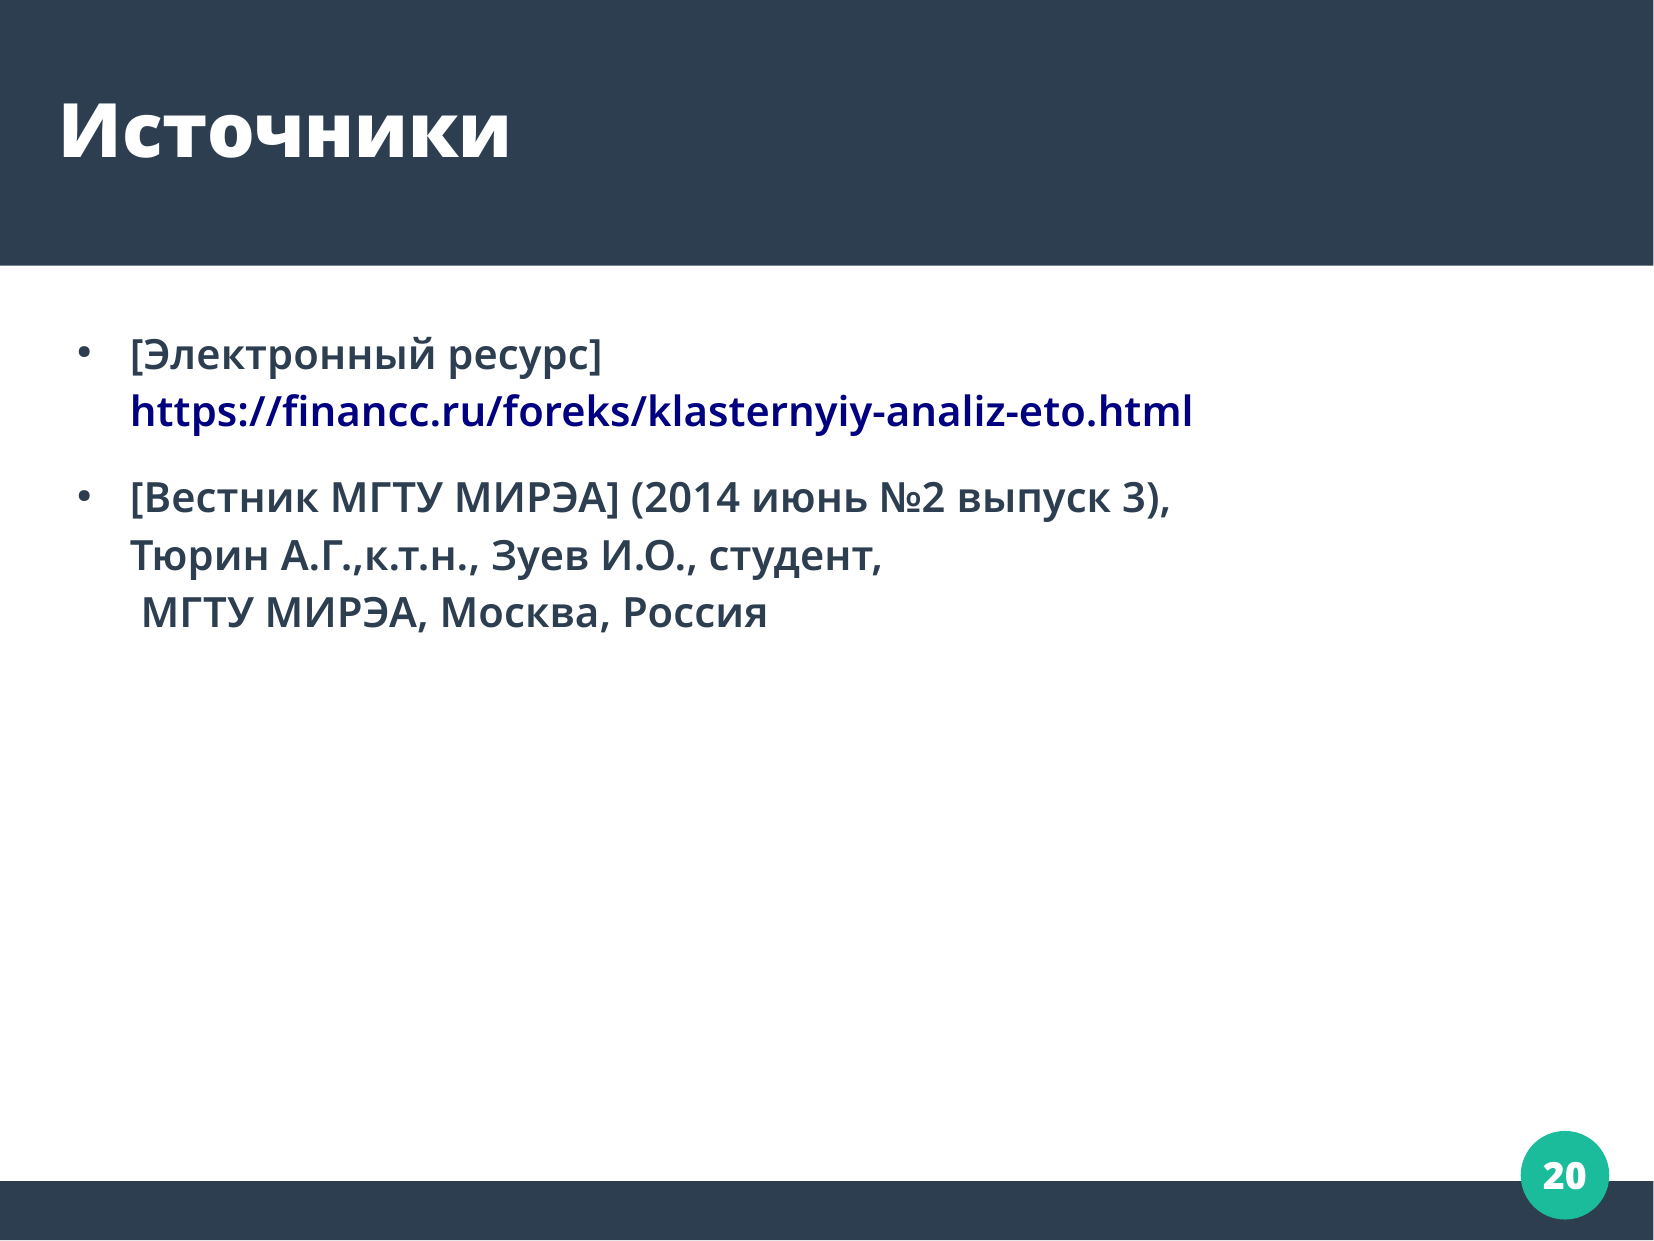

# Источники
[Электронный ресурс]https://financc.ru/foreks/klasternyiy-analiz-eto.html
[Вестник МГТУ МИРЭА] (2014 июнь №2 выпуск 3),
Тюрин А.Г.,к.т.н., Зуев И.О., студент,
 МГТУ МИРЭА, Москва, Россия
20